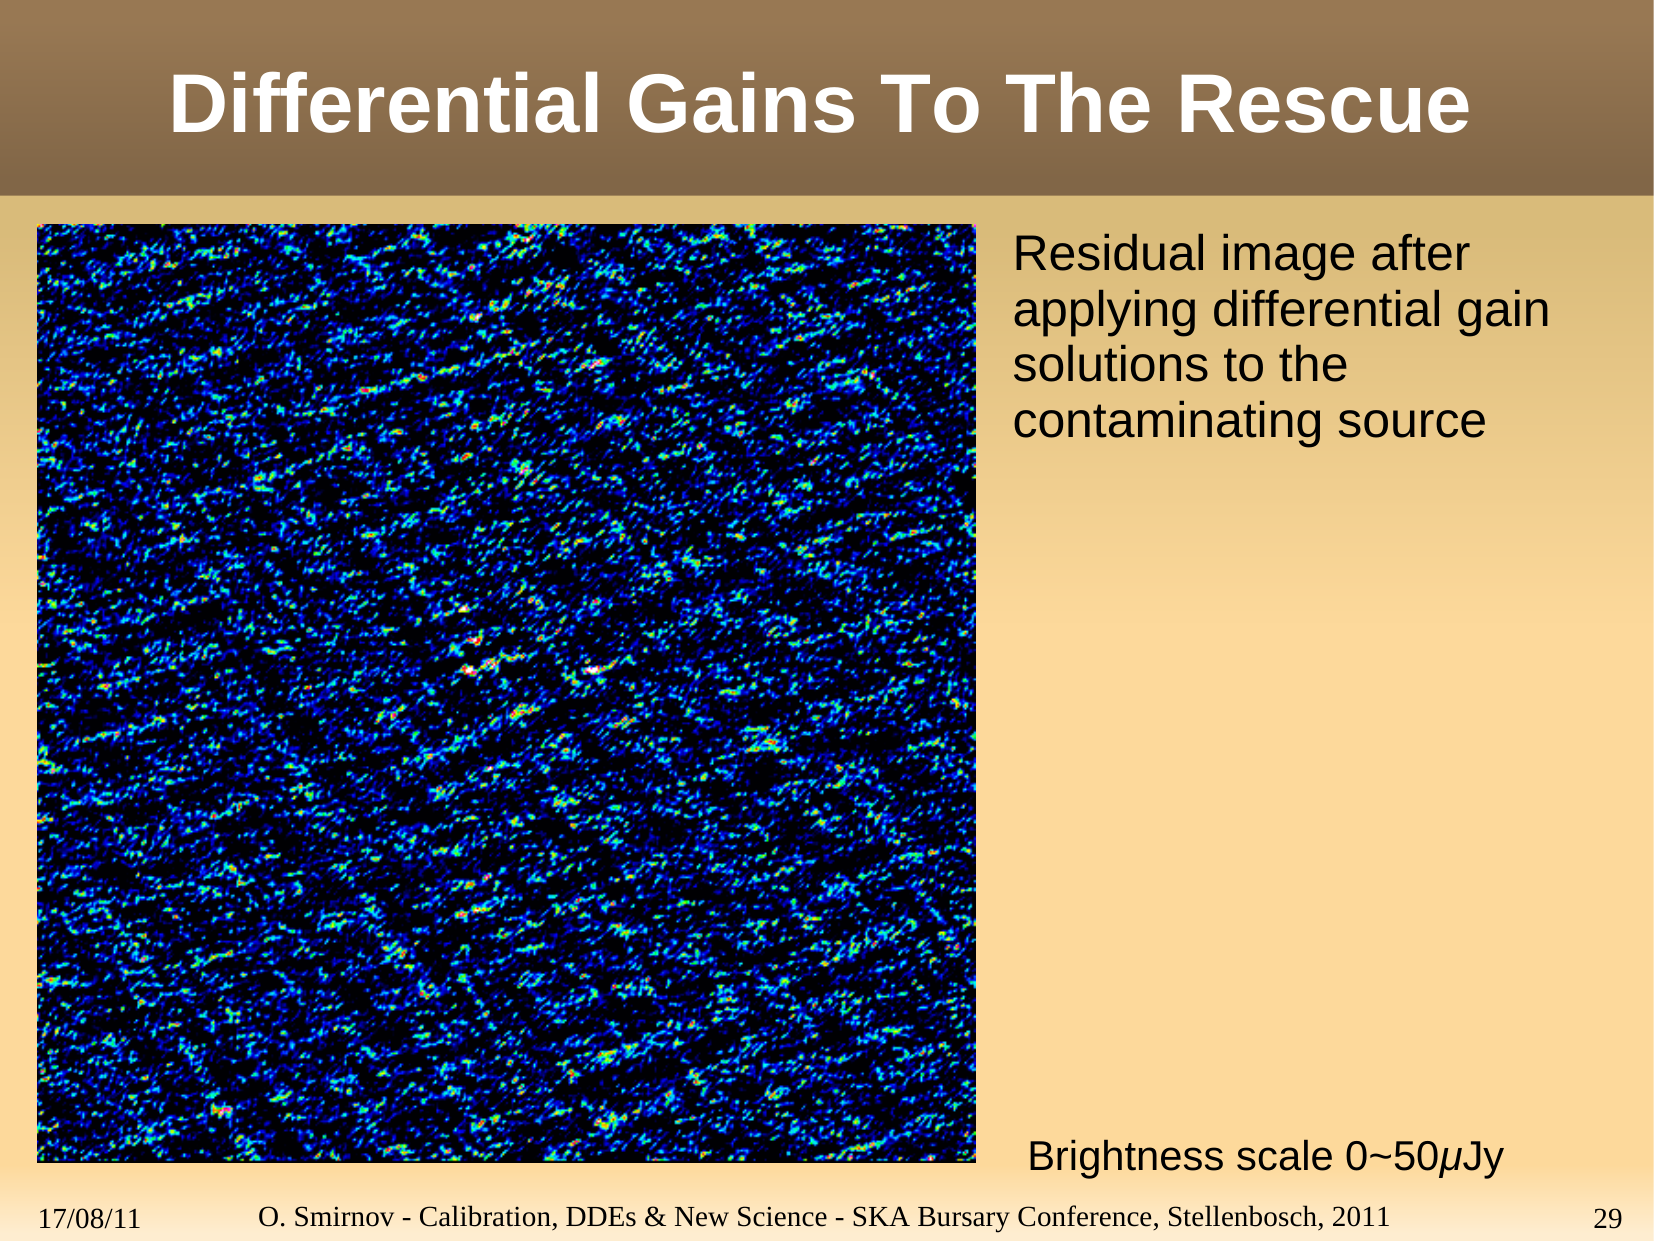

# Differential Gains To The Rescue
Residual image after applying differential gain solutions to the contaminating source
Brightness scale 0~50μJy
O. Smirnov - Calibration, DDEs & New Science - SKA Bursary Conference, Stellenbosch, 2011
17/08/11
29